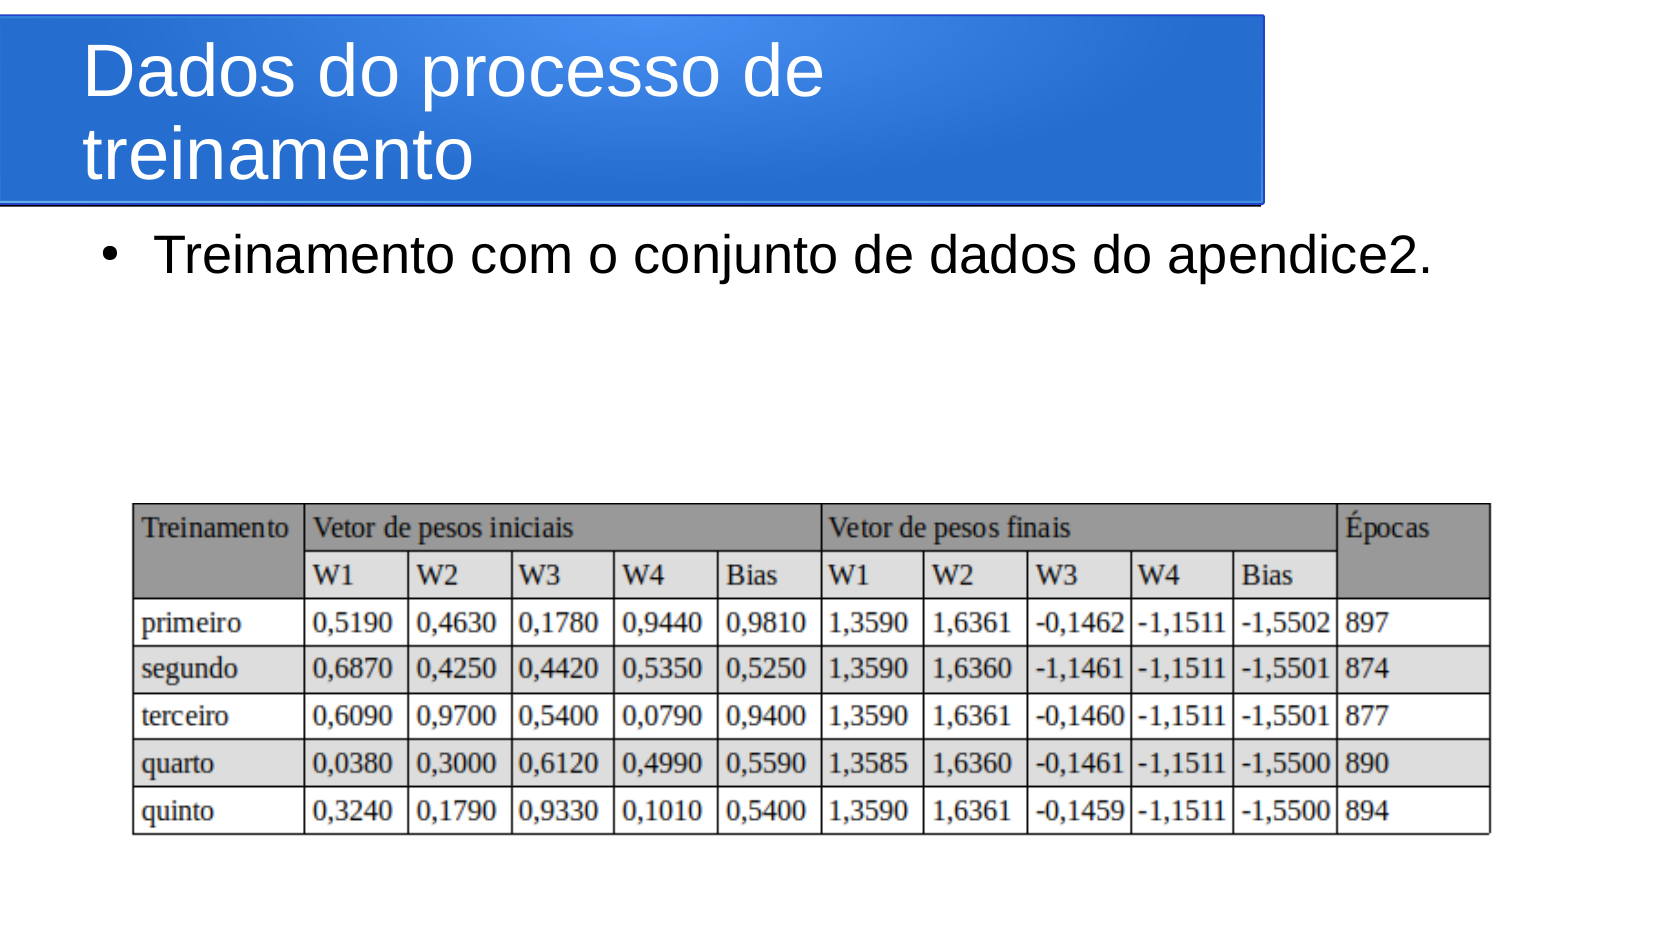

# Dados do processo de treinamento
Treinamento com o conjunto de dados do apendice2.